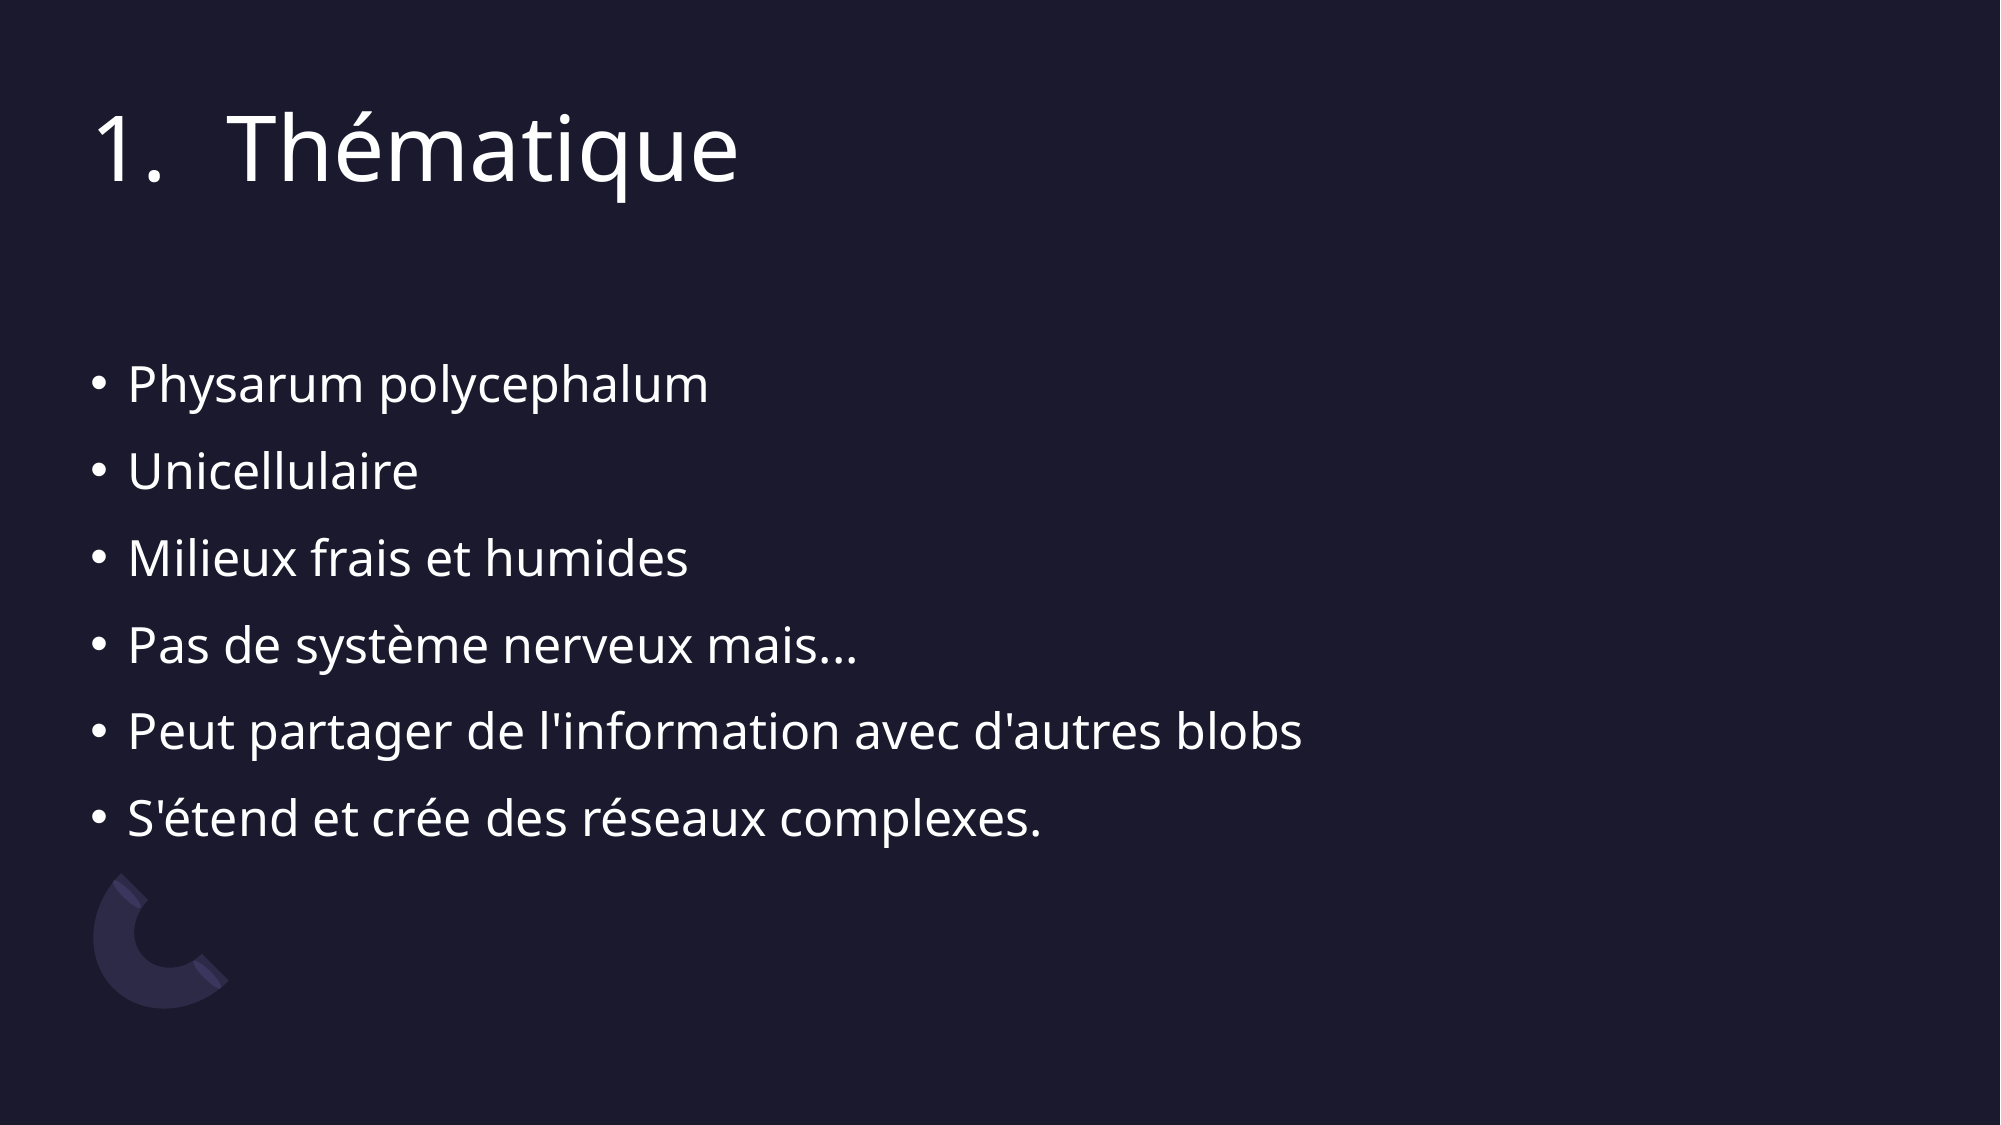

# Thématique
Physarum polycephalum
Unicellulaire
Milieux frais et humides
Pas de système nerveux mais...
Peut partager de l'information avec d'autres blobs
S'étend et crée des réseaux complexes.